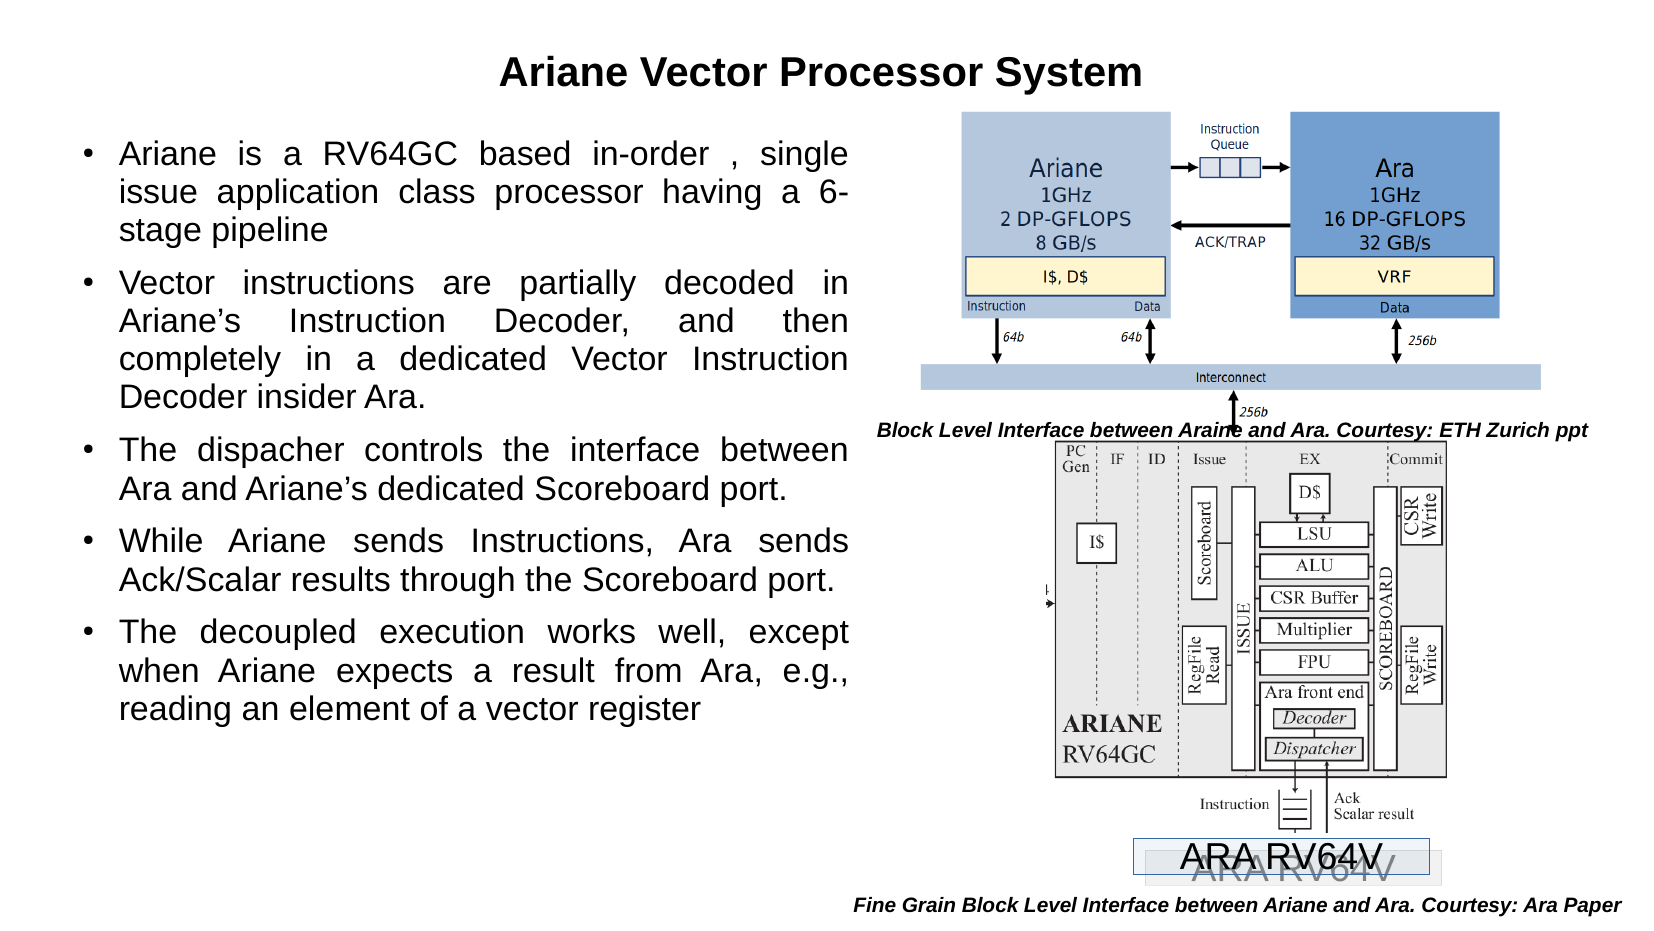

# Ariane Vector Processor System
Ariane is a RV64GC based in-order , single issue application class processor having a 6-stage pipeline
Vector instructions are partially decoded in Ariane’s Instruction Decoder, and then completely in a dedicated Vector Instruction Decoder insider Ara.
The dispacher controls the interface between Ara and Ariane’s dedicated Scoreboard port.
While Ariane sends Instructions, Ara sends Ack/Scalar results through the Scoreboard port.
The decoupled execution works well, except when Ariane expects a result from Ara, e.g., reading an element of a vector register
Block Level Interface between Araine and Ara. Courtesy: ETH Zurich ppt
ARA RV64V
Fine Grain Block Level Interface between Ariane and Ara. Courtesy: Ara Paper